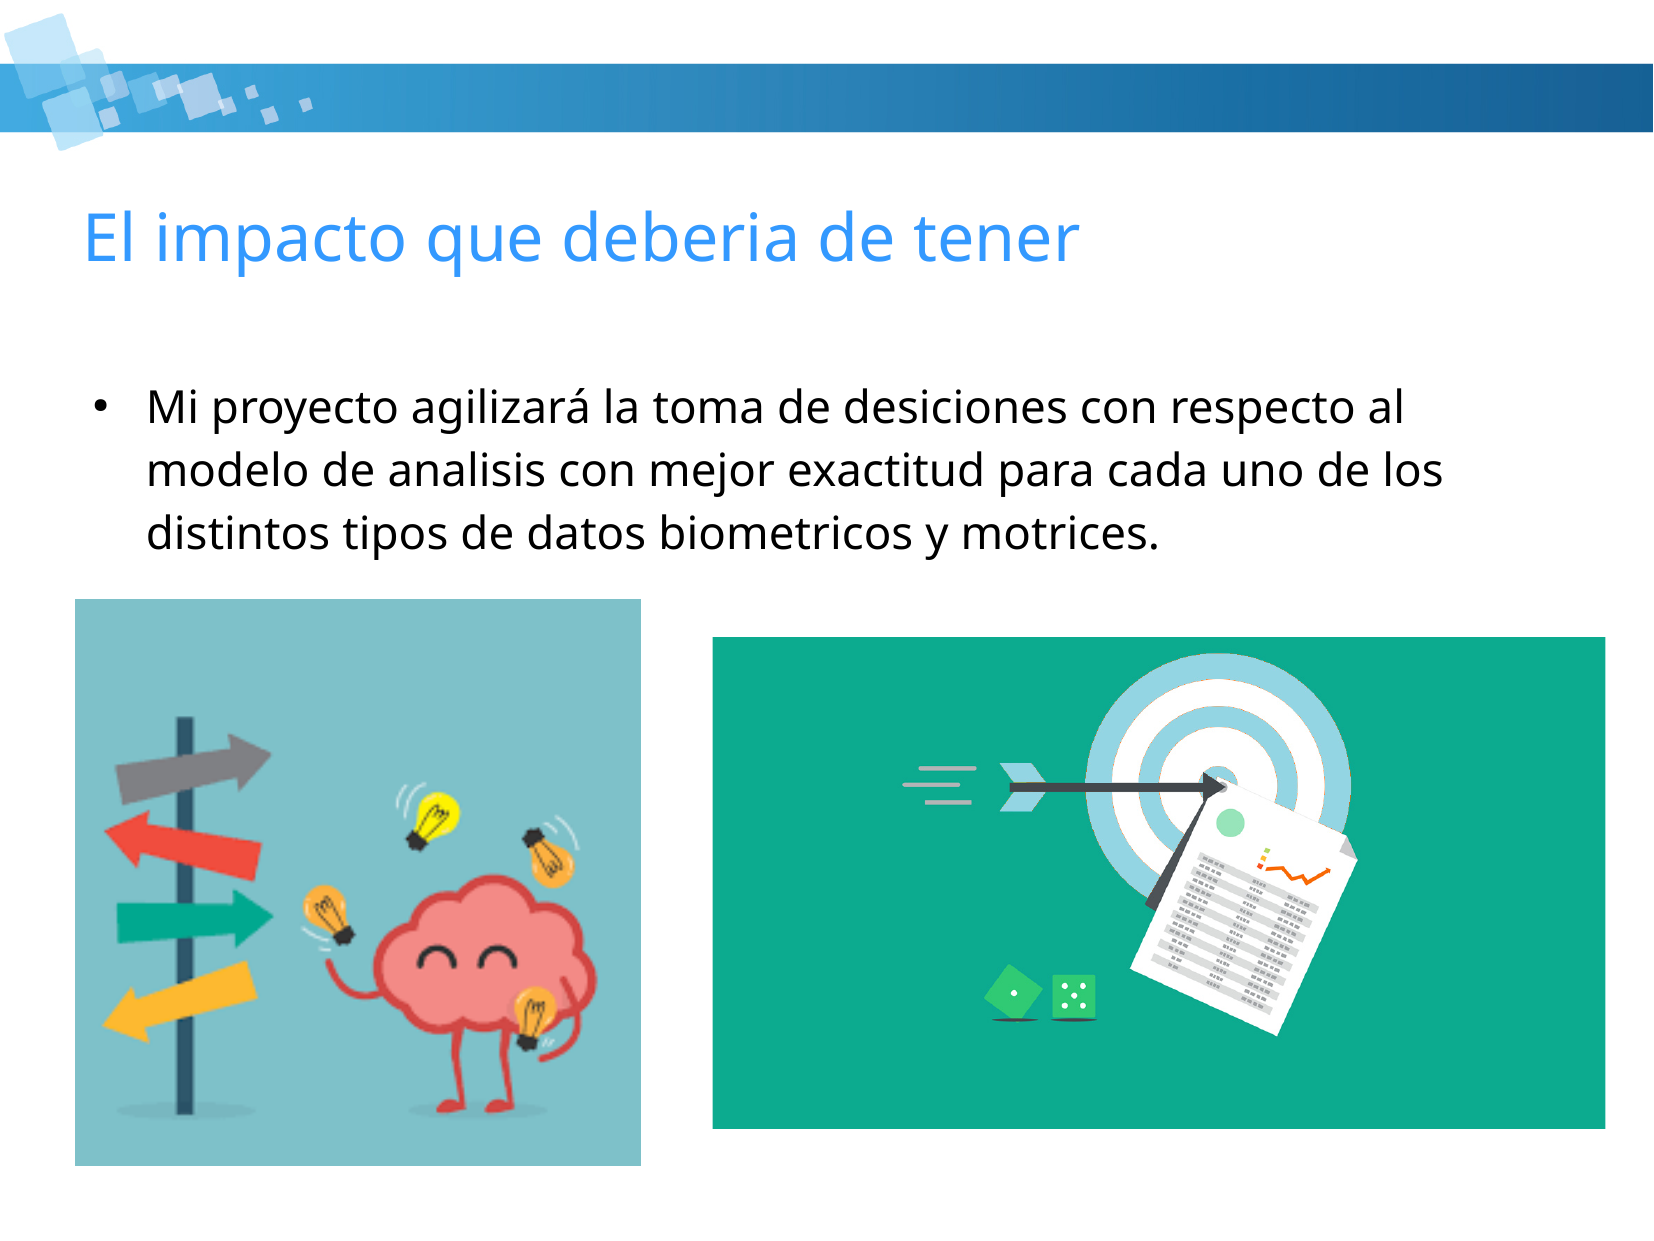

# El impacto que deberia de tener
Mi proyecto agilizará la toma de desiciones con respecto al modelo de analisis con mejor exactitud para cada uno de los distintos tipos de datos biometricos y motrices.